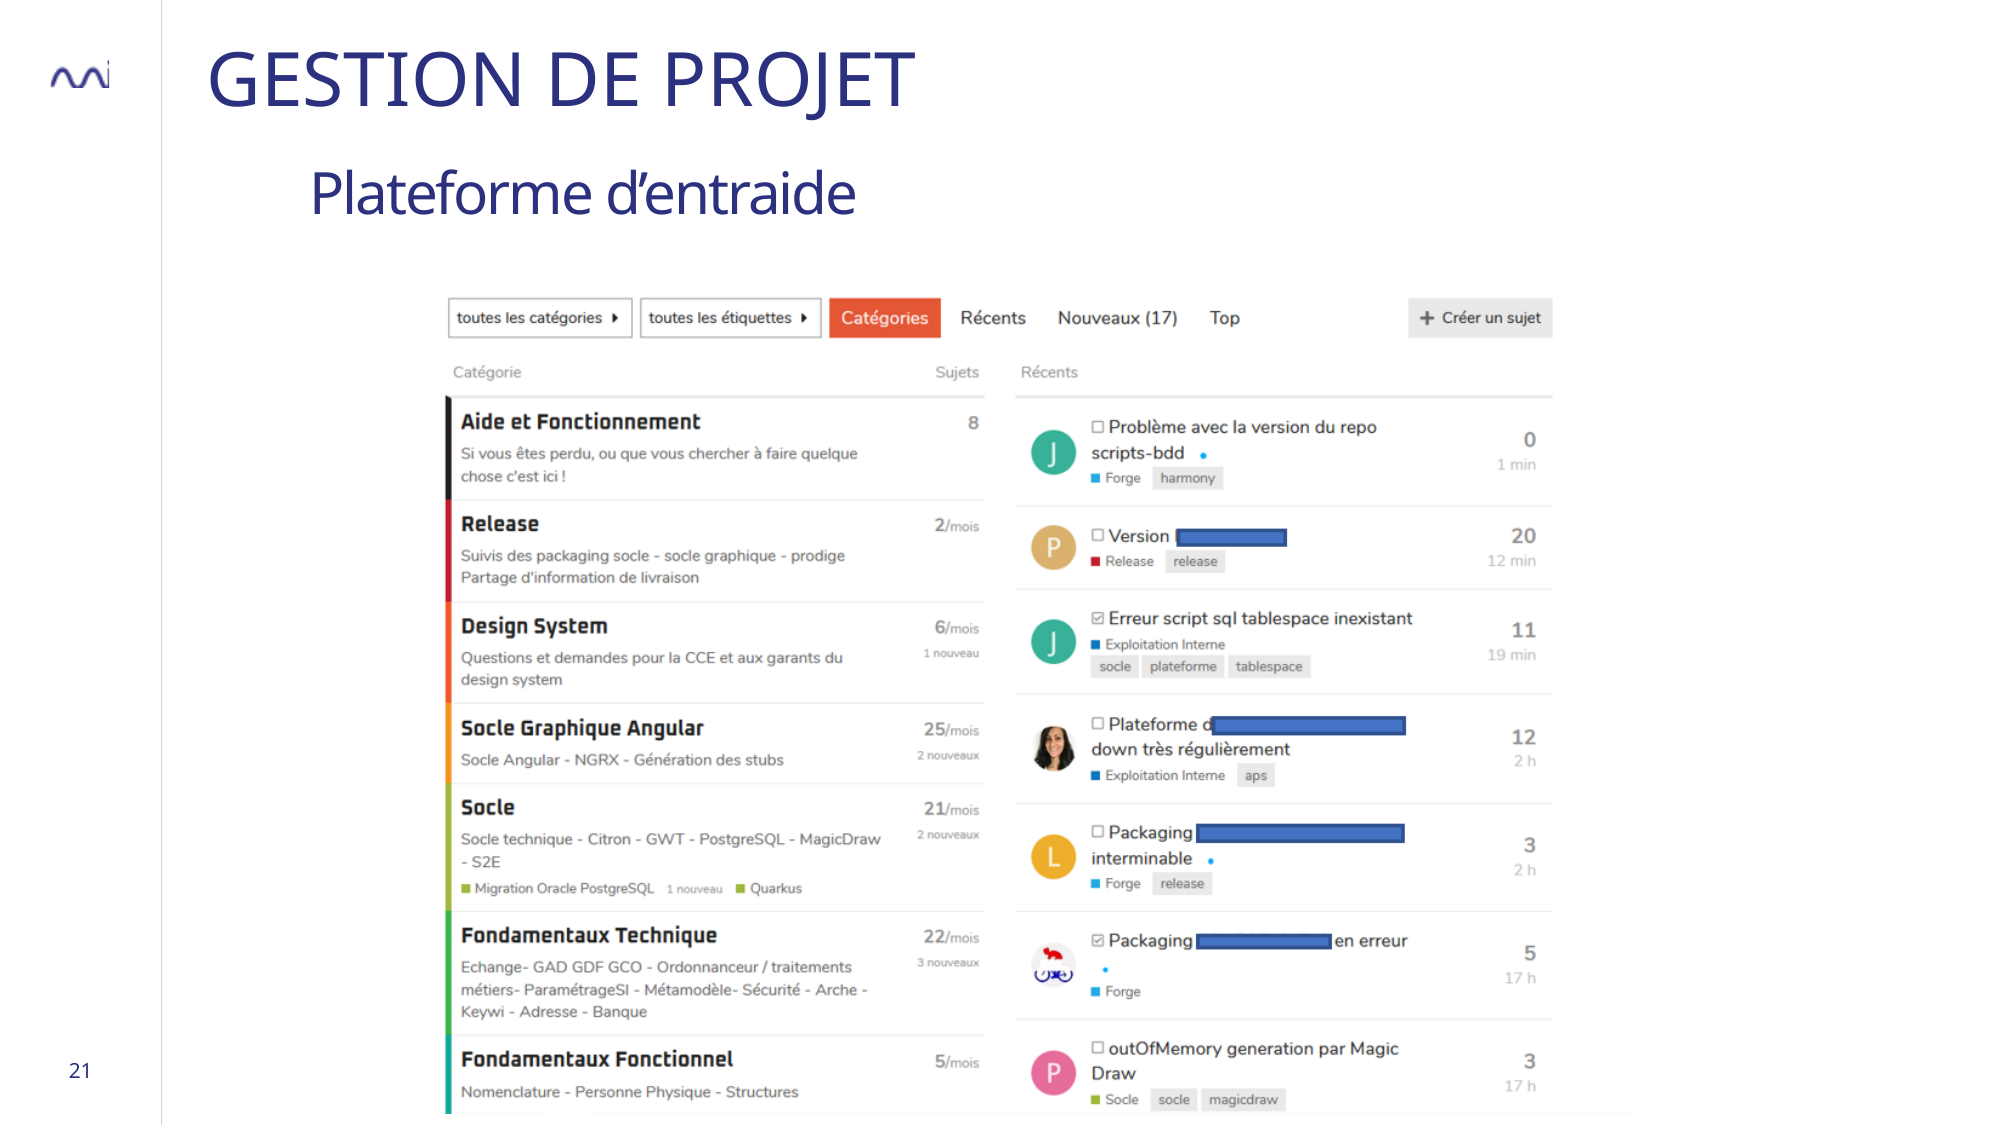

GESTION DE PROJET
Plateforme d’entraide
#
20